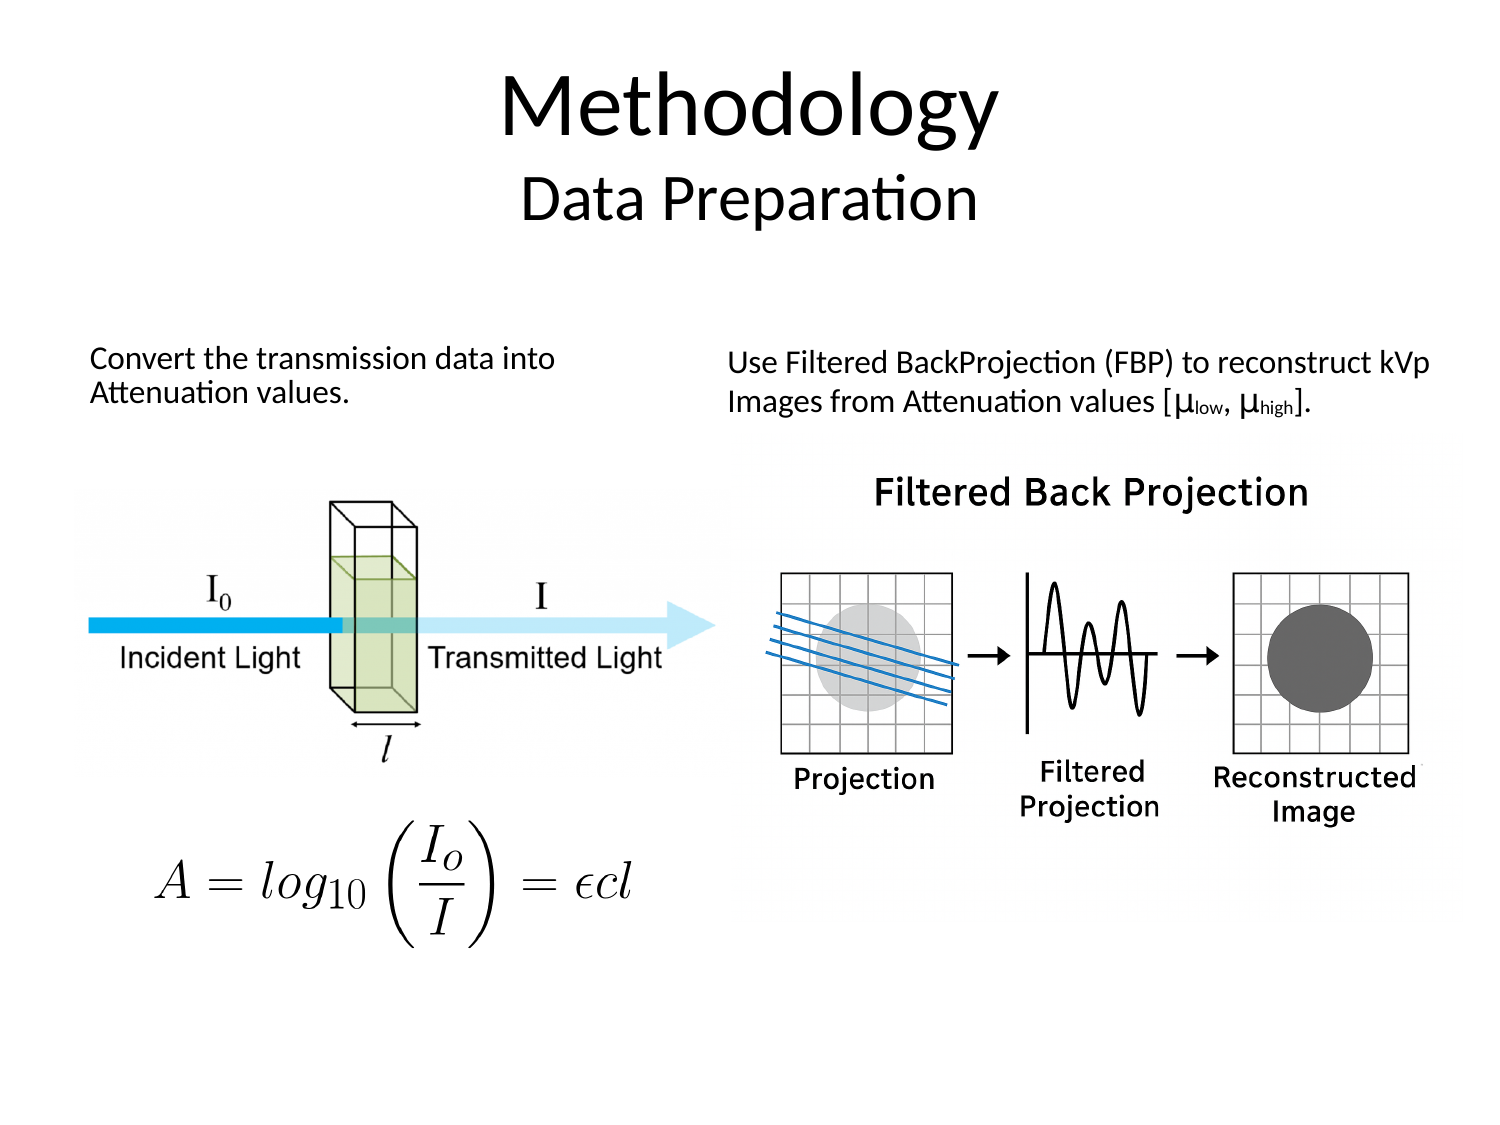

# Methodology Data Preparation
Convert the transmission data into Attenuation values.
Use Filtered BackProjection (FBP) to reconstruct kVp Images from Attenuation values [μlow, μhigh].